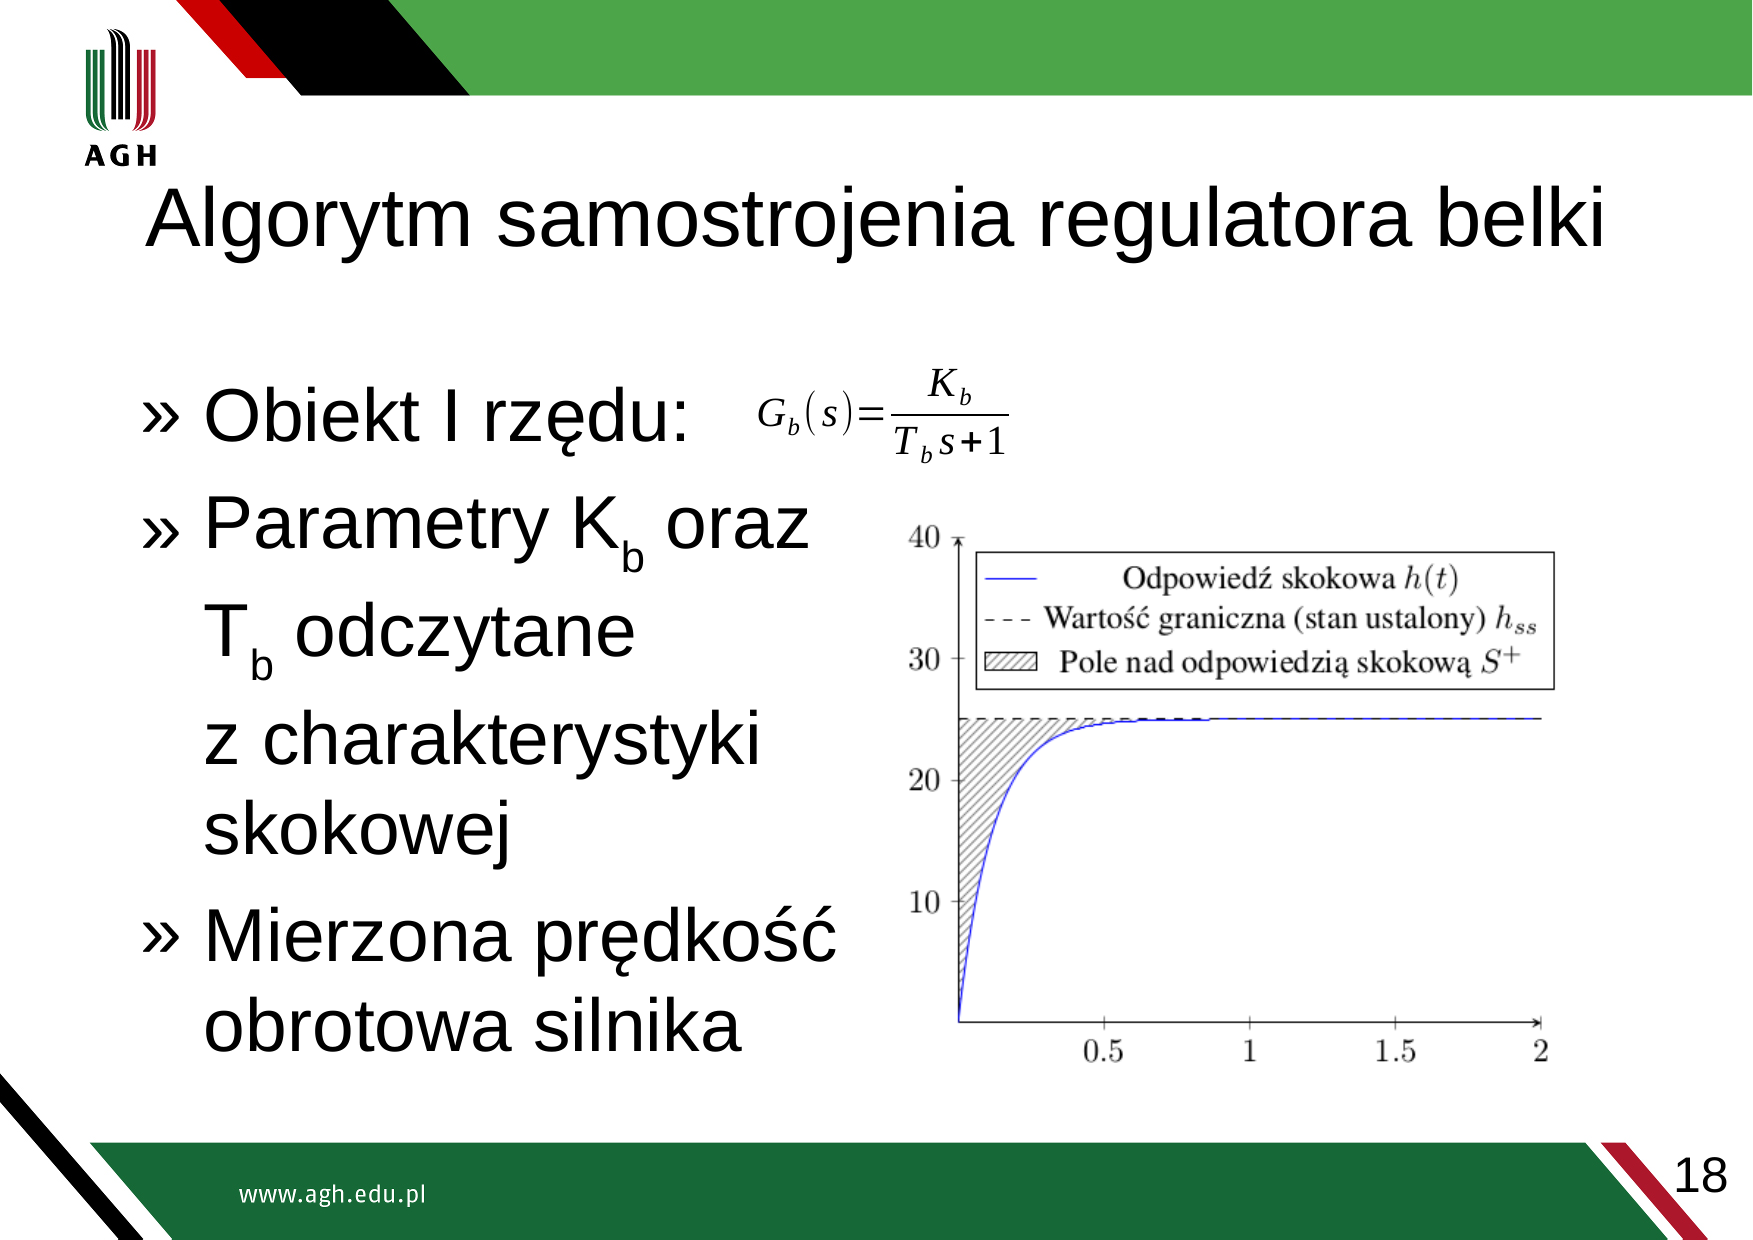

# Algorytm samostrojenia regulatora belki
Obiekt I rzędu:
Parametry Kb oraz Tb odczytane z charakterystyki skokowej
Mierzona prędkość obrotowa silnika
18